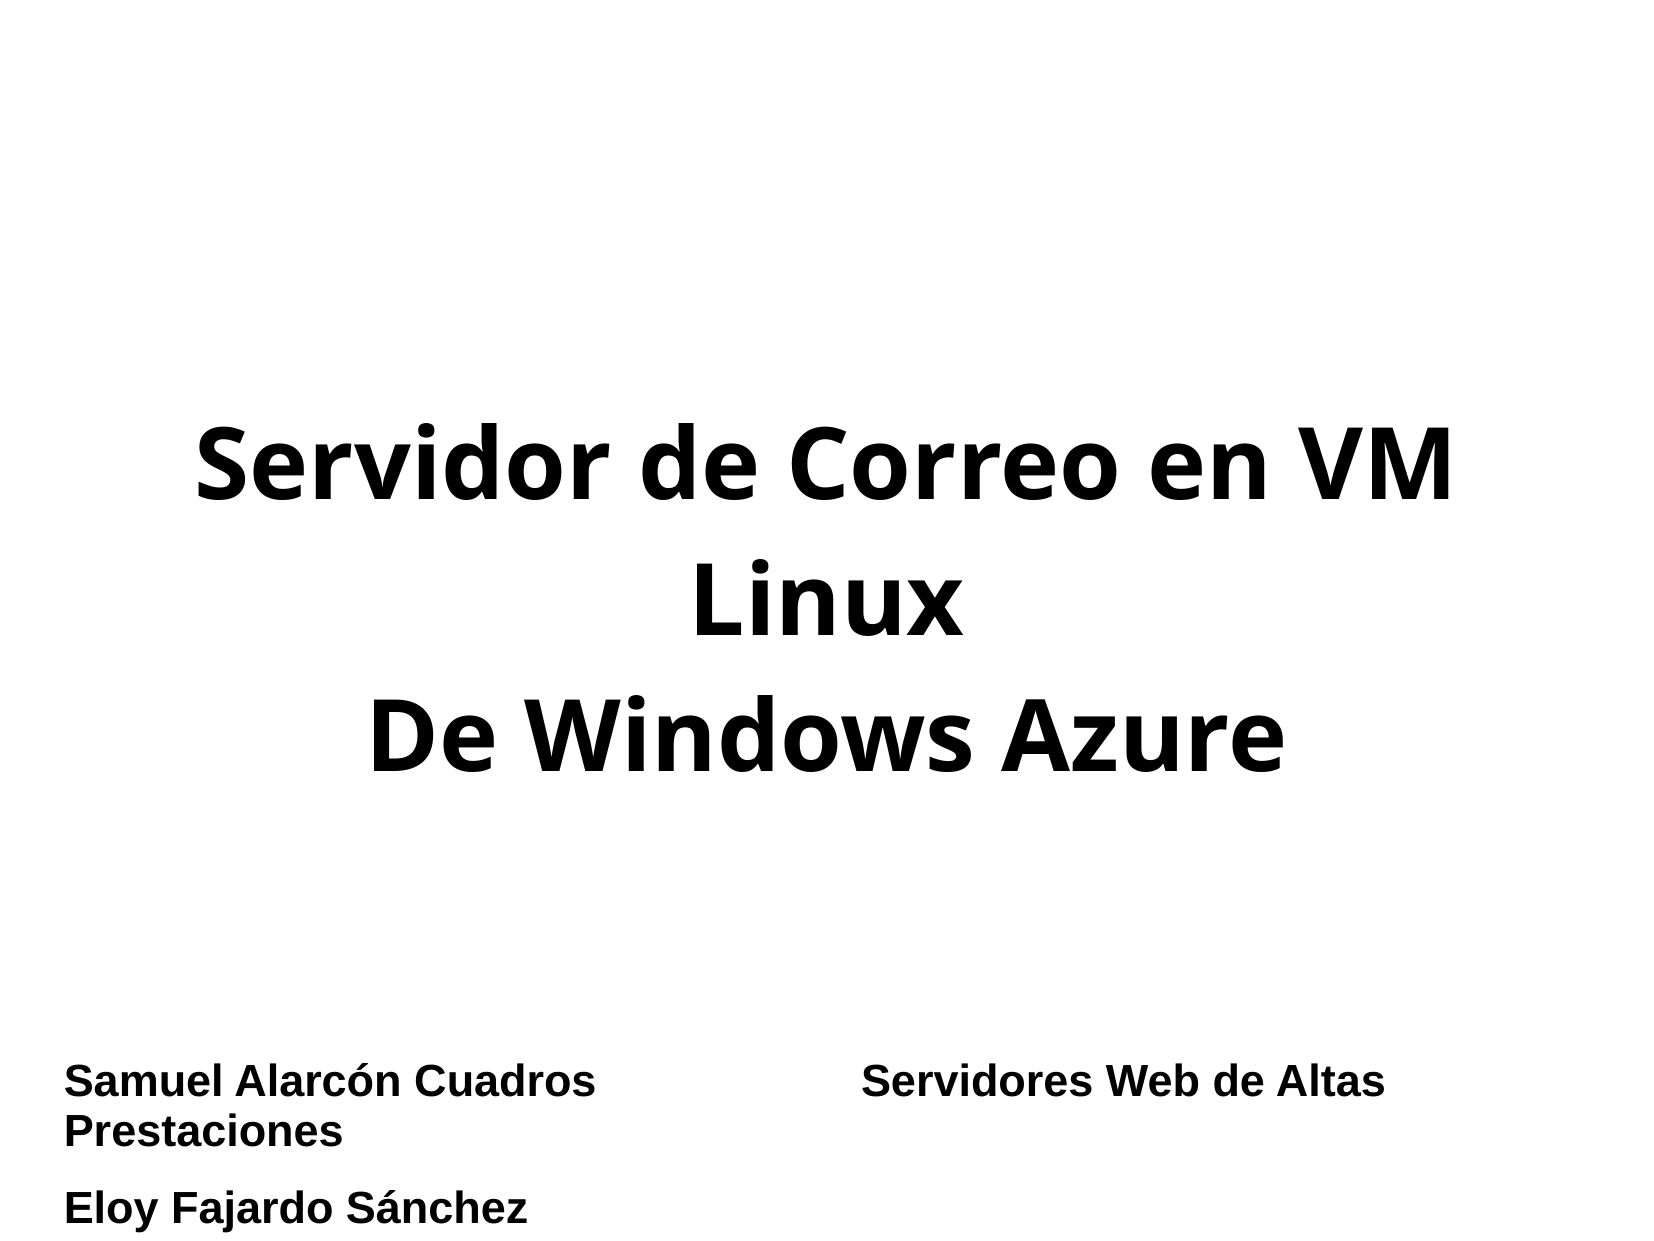

# Servidor de Correo en VM Linux
De Windows Azure
Samuel Alarcón Cuadros				Servidores Web de Altas Prestaciones
Eloy Fajardo Sánchez